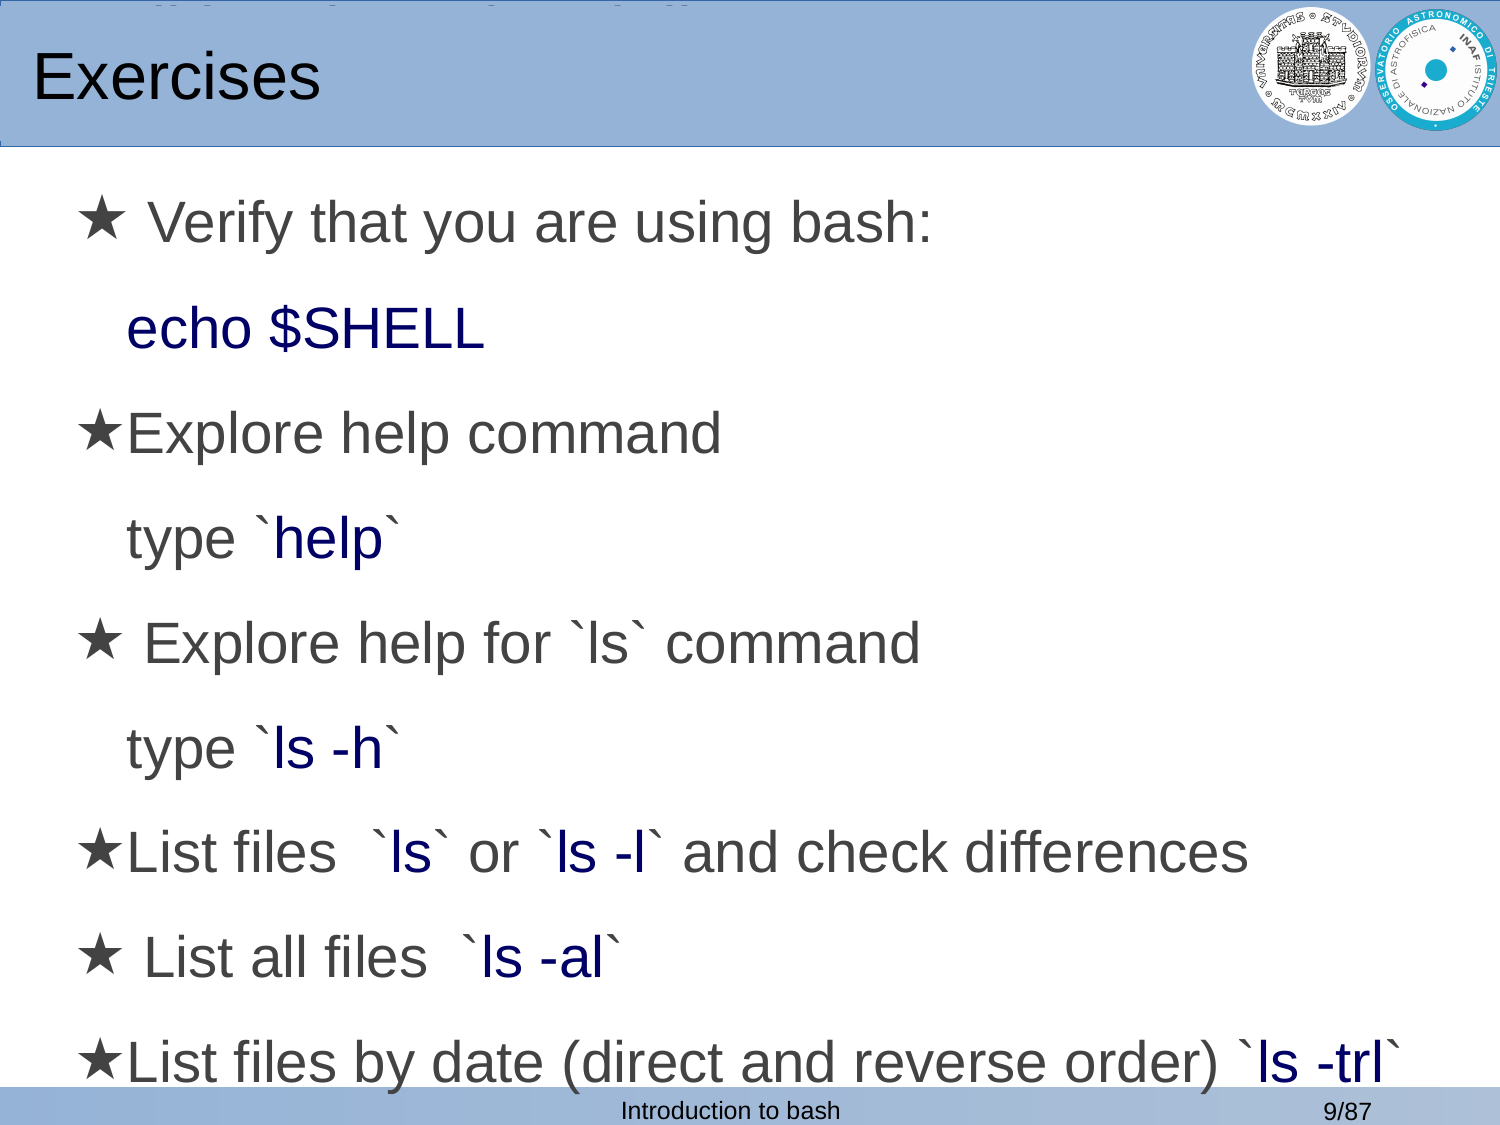

Traditional service delivery
Exercises
# Verify that you are using bash:
echo $SHELL
Explore help command
type `help`
 Explore help for `ls` command
type `ls -h`
List files `ls` or `ls -l` and check differences
 List all files `ls -al`
List files by date (direct and reverse order) `ls -trl`